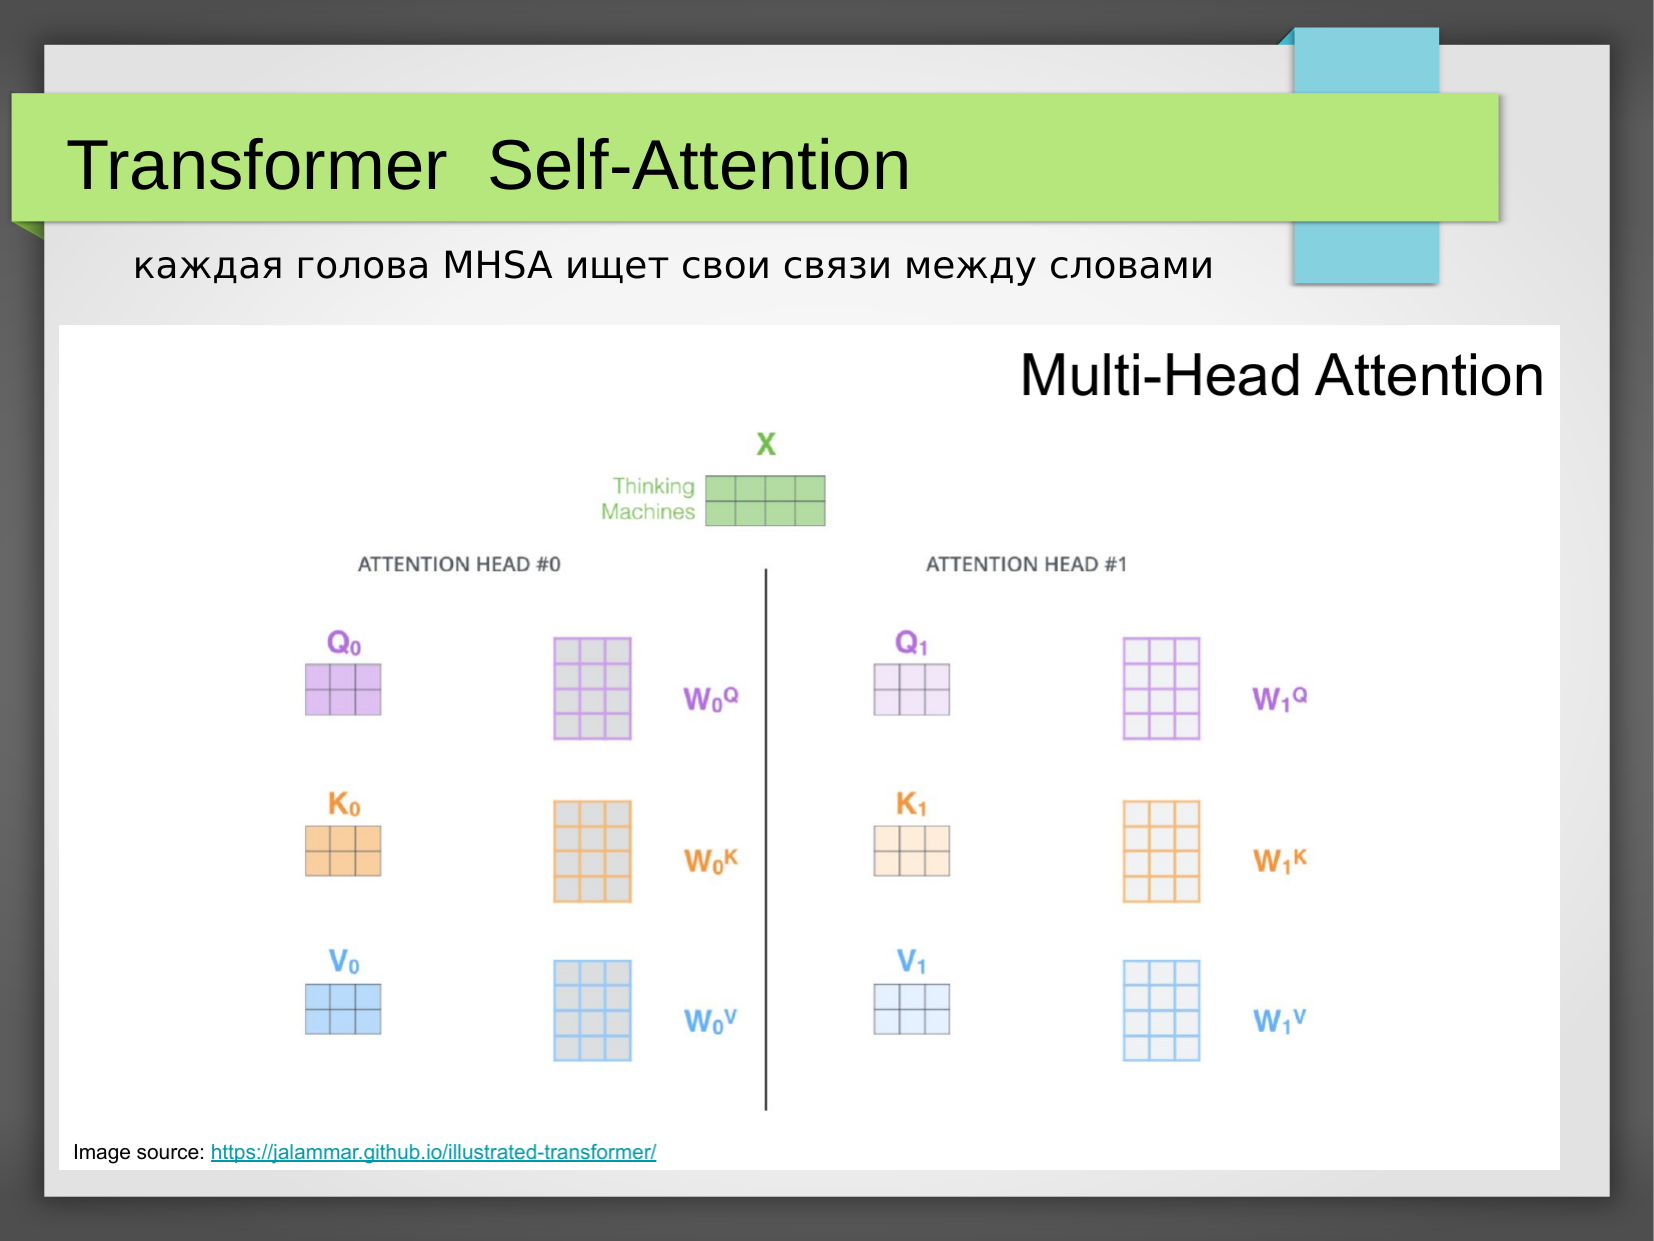

# Transformer Self-Attention
каждая голова MHSA ищет свои связи между словами